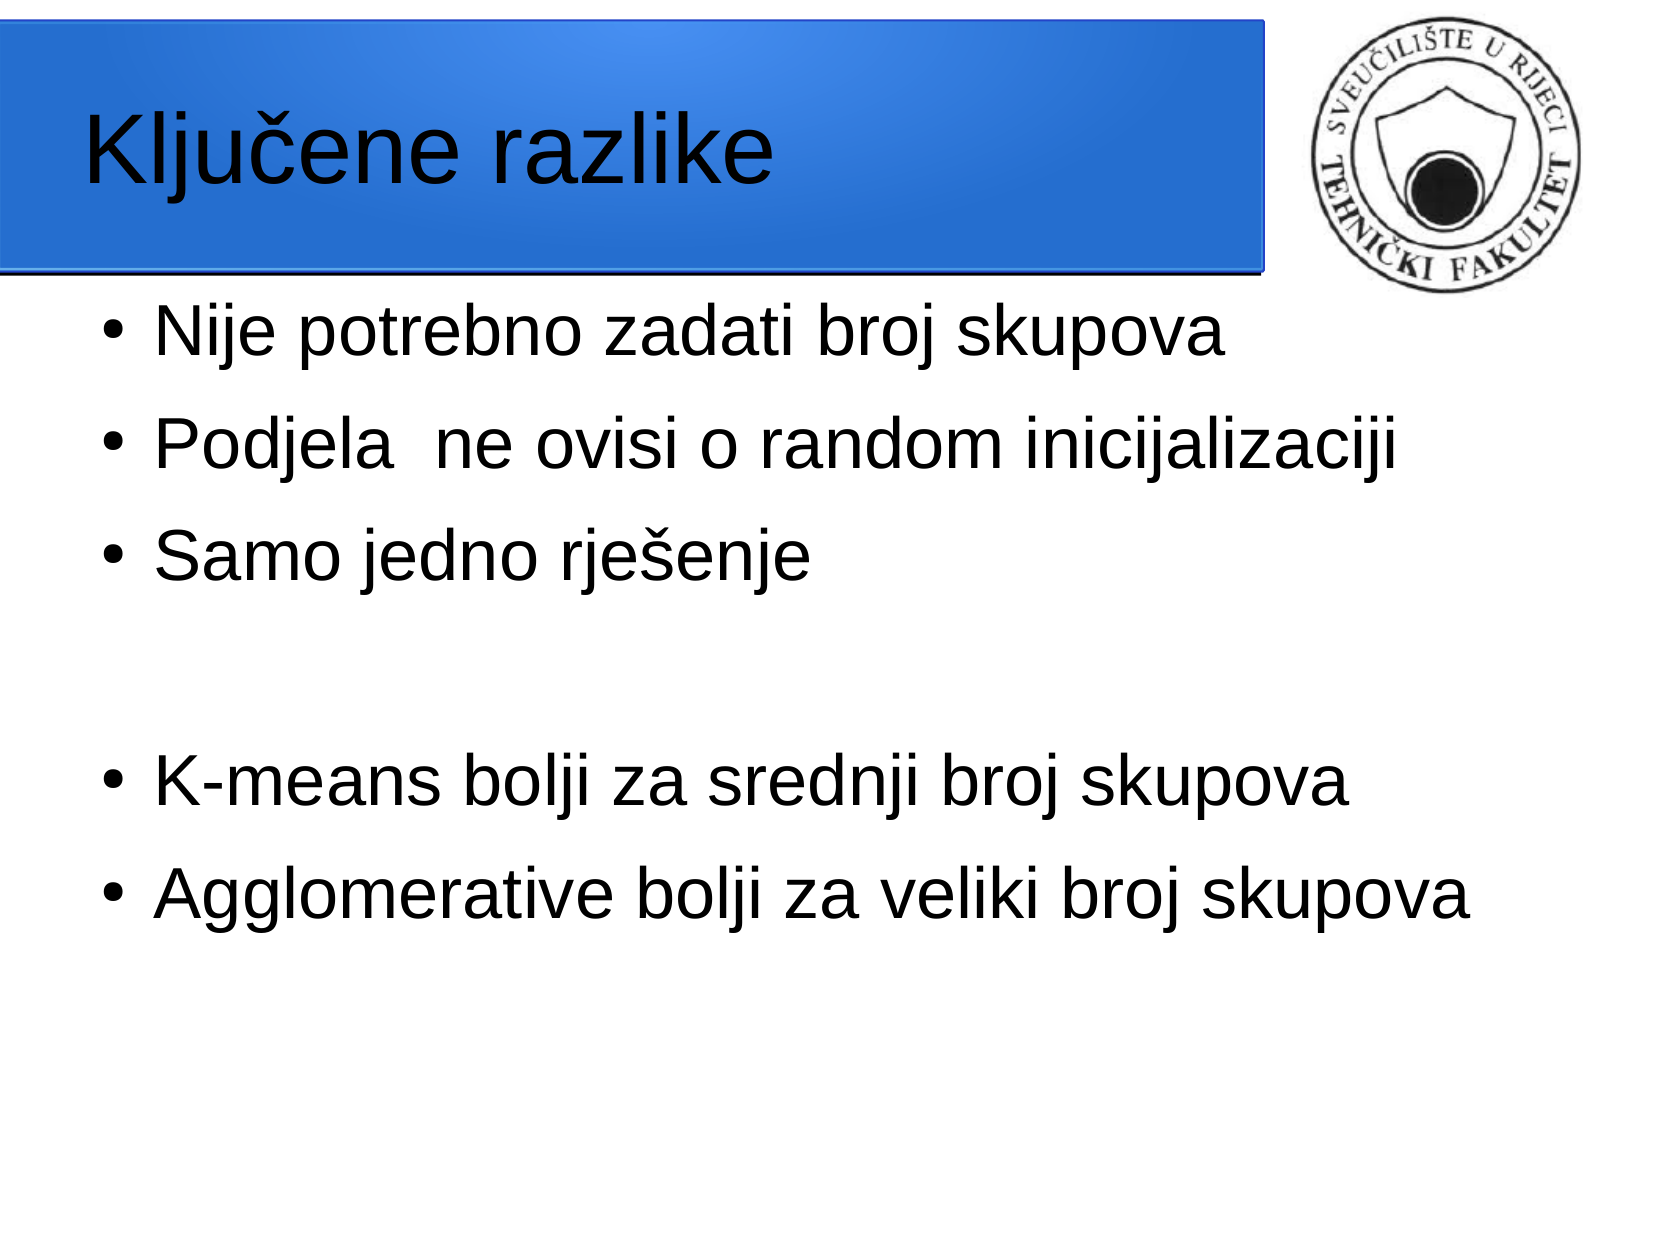

# Ključene razlike
Nije potrebno zadati broj skupova
Podjela ne ovisi o random inicijalizaciji
Samo jedno rješenje
K-means bolji za srednji broj skupova
Agglomerative bolji za veliki broj skupova